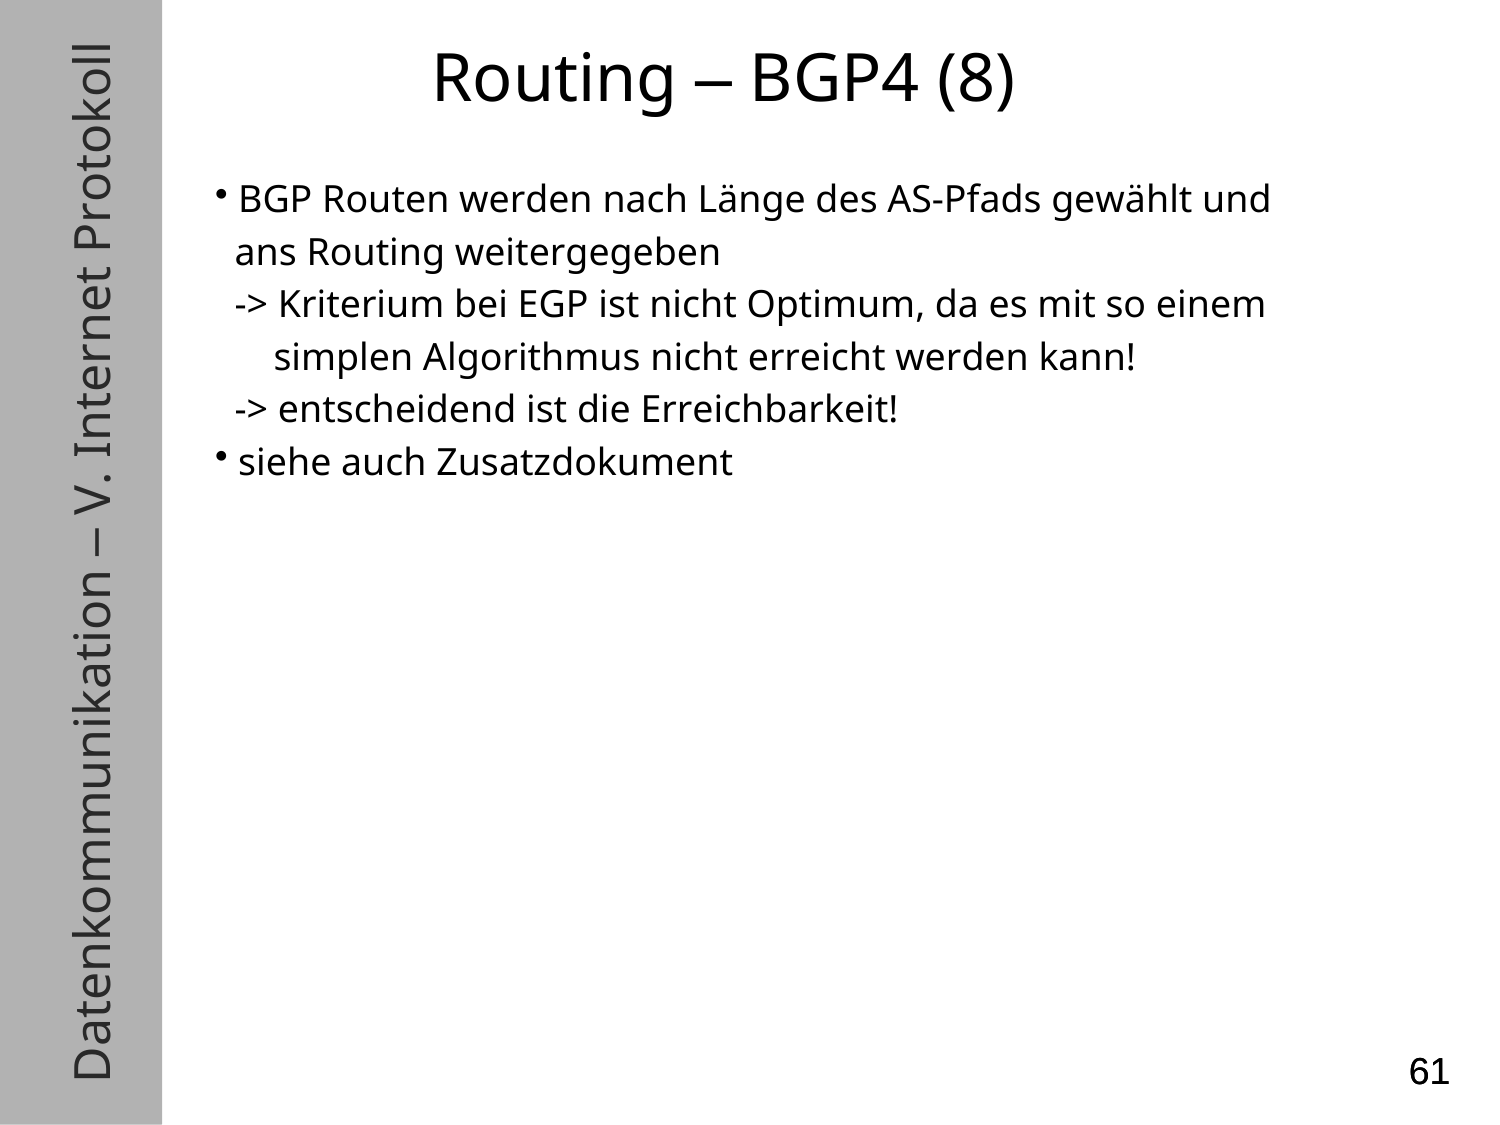

Routing – BGP4 (8)
 BGP Routen werden nach Länge des AS-Pfads gewählt und
 ans Routing weitergegeben
 -> Kriterium bei EGP ist nicht Optimum, da es mit so einem
 simplen Algorithmus nicht erreicht werden kann!
 -> entscheidend ist die Erreichbarkeit!
 siehe auch Zusatzdokument
Datenkommunikation – V. Internet Protokoll